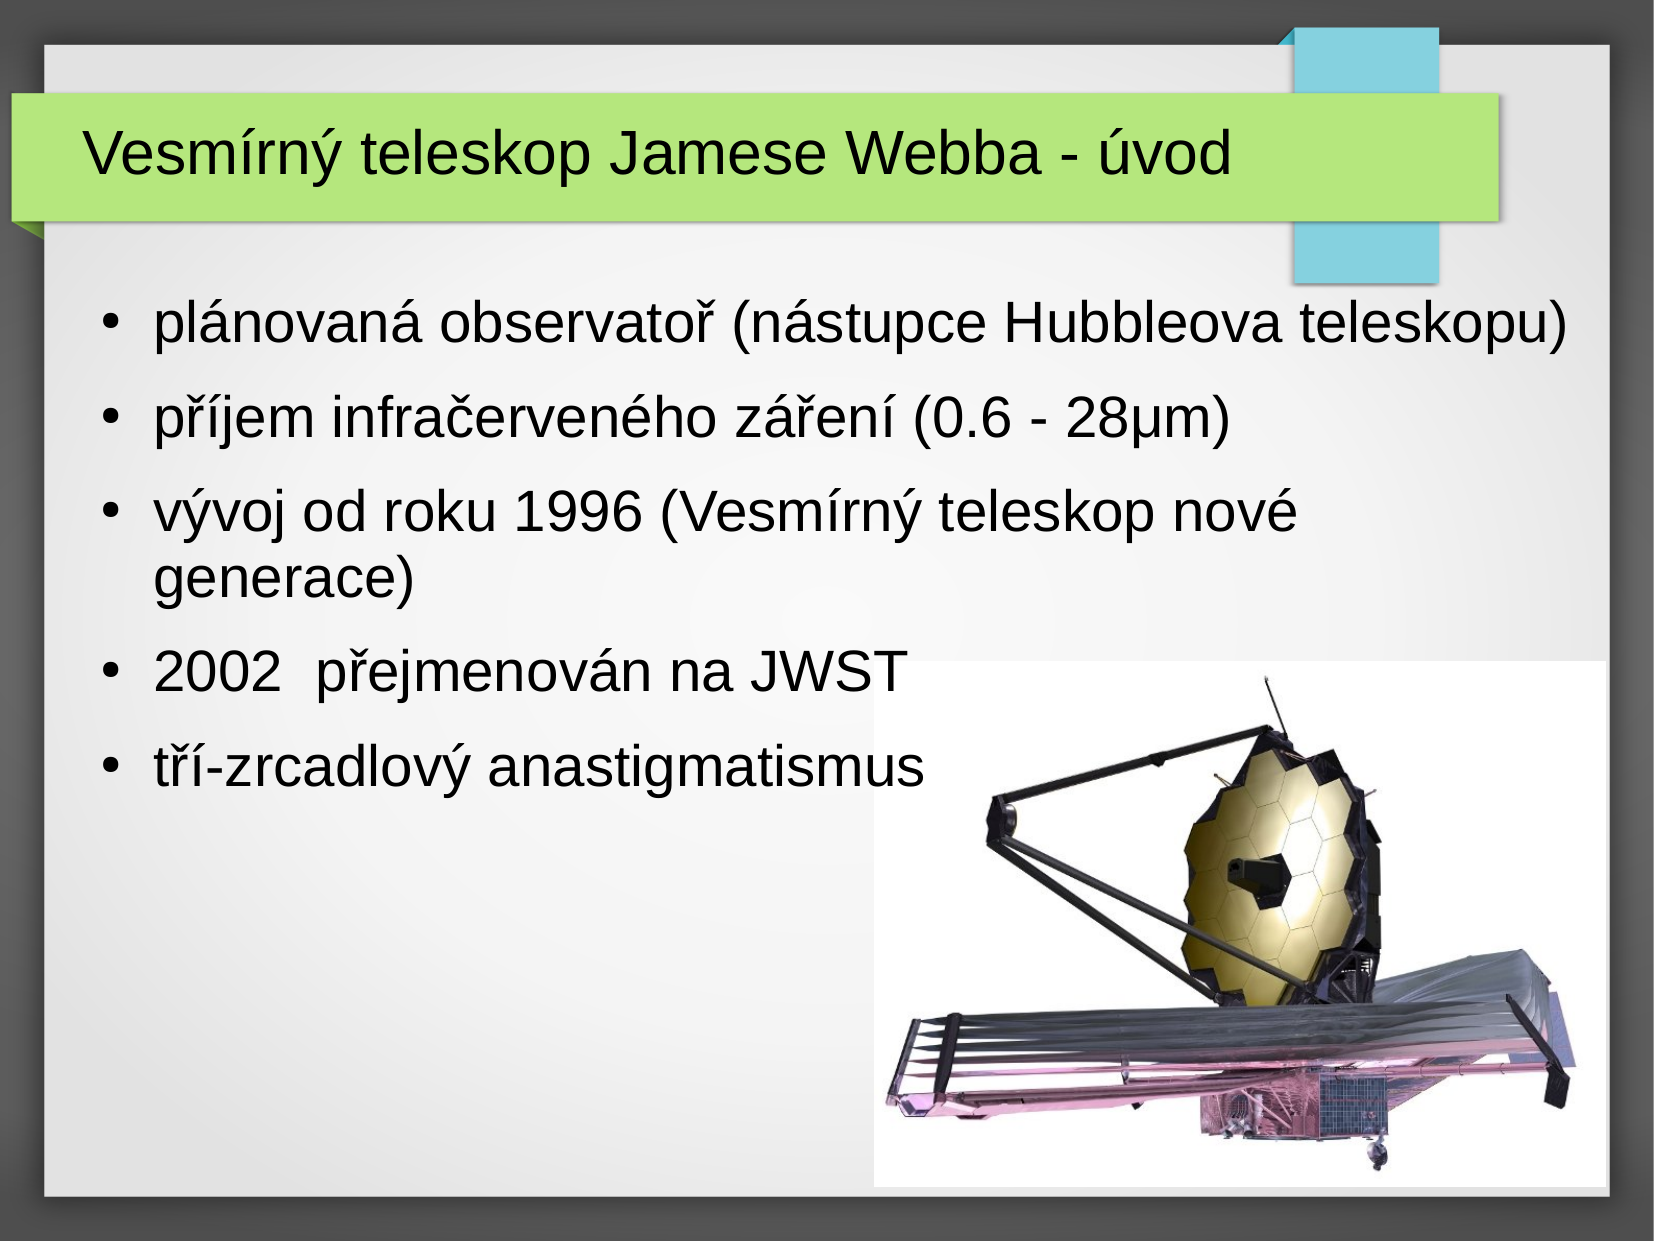

# Vesmírný teleskop Jamese Webba - úvod
plánovaná observatoř (nástupce Hubbleova teleskopu)
příjem infračerveného záření (0.6 - 28μm)
vývoj od roku 1996 (Vesmírný teleskop nové generace)
2002 přejmenován na JWST
tří-zrcadlový anastigmatismus